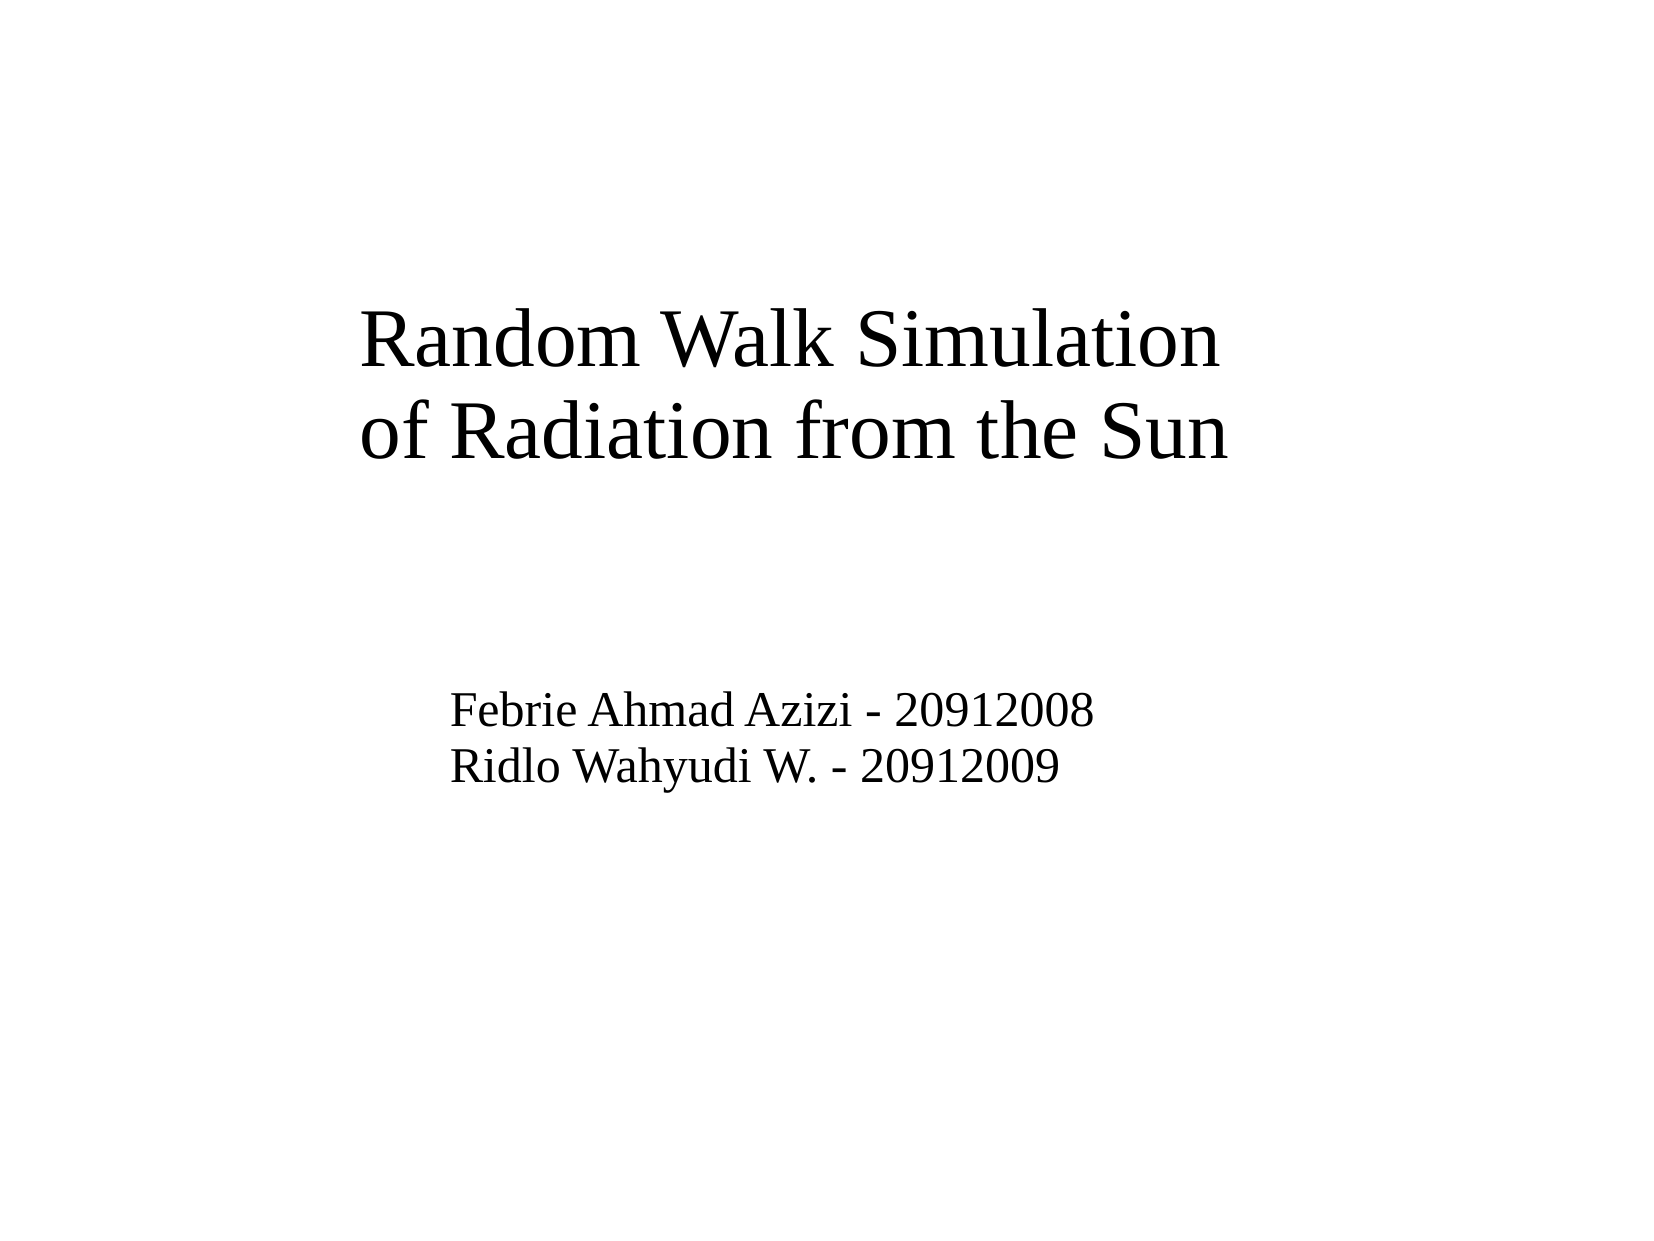

Random Walk Simulation of Radiation from the Sun
Febrie Ahmad Azizi - 20912008
Ridlo Wahyudi W. - 20912009